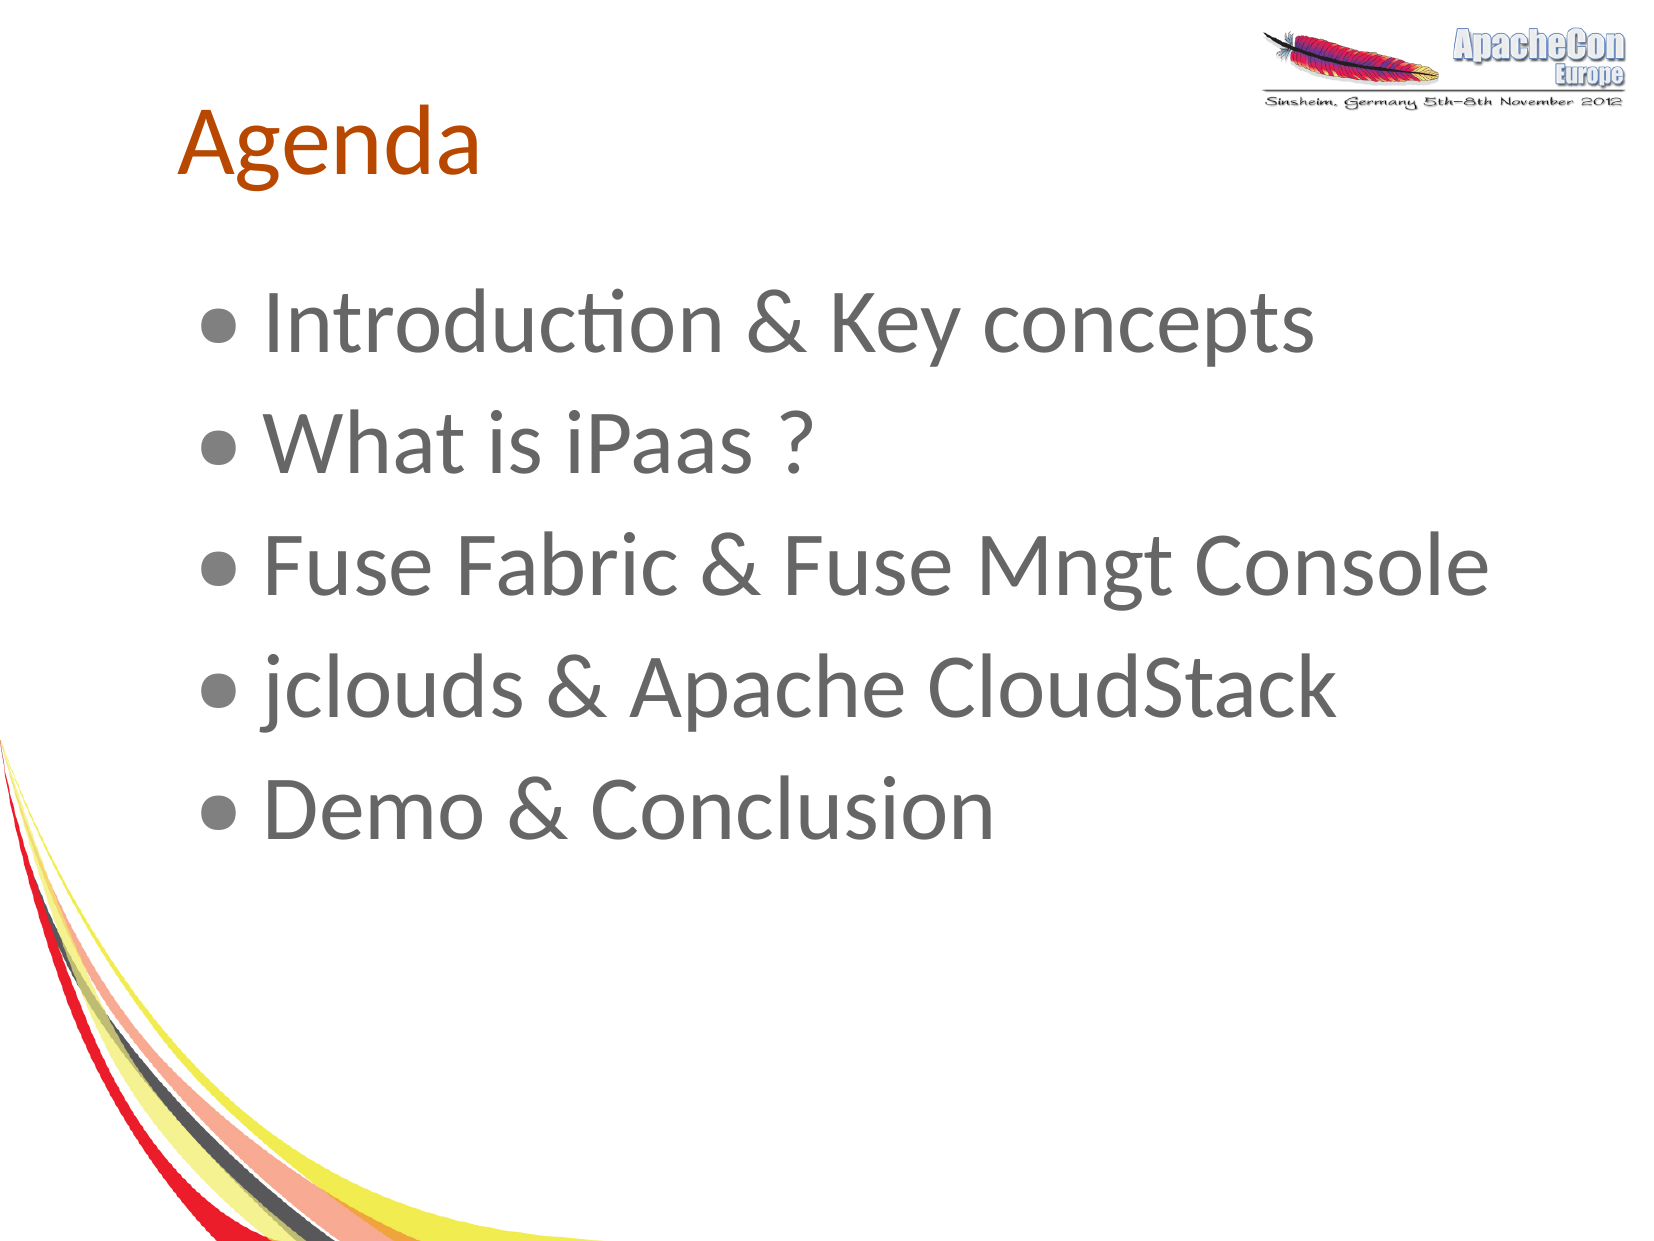

# Agenda
 Introduction & Key concepts
 What is iPaas ?
 Fuse Fabric & Fuse Mngt Console
 jclouds & Apache CloudStack
 Demo & Conclusion